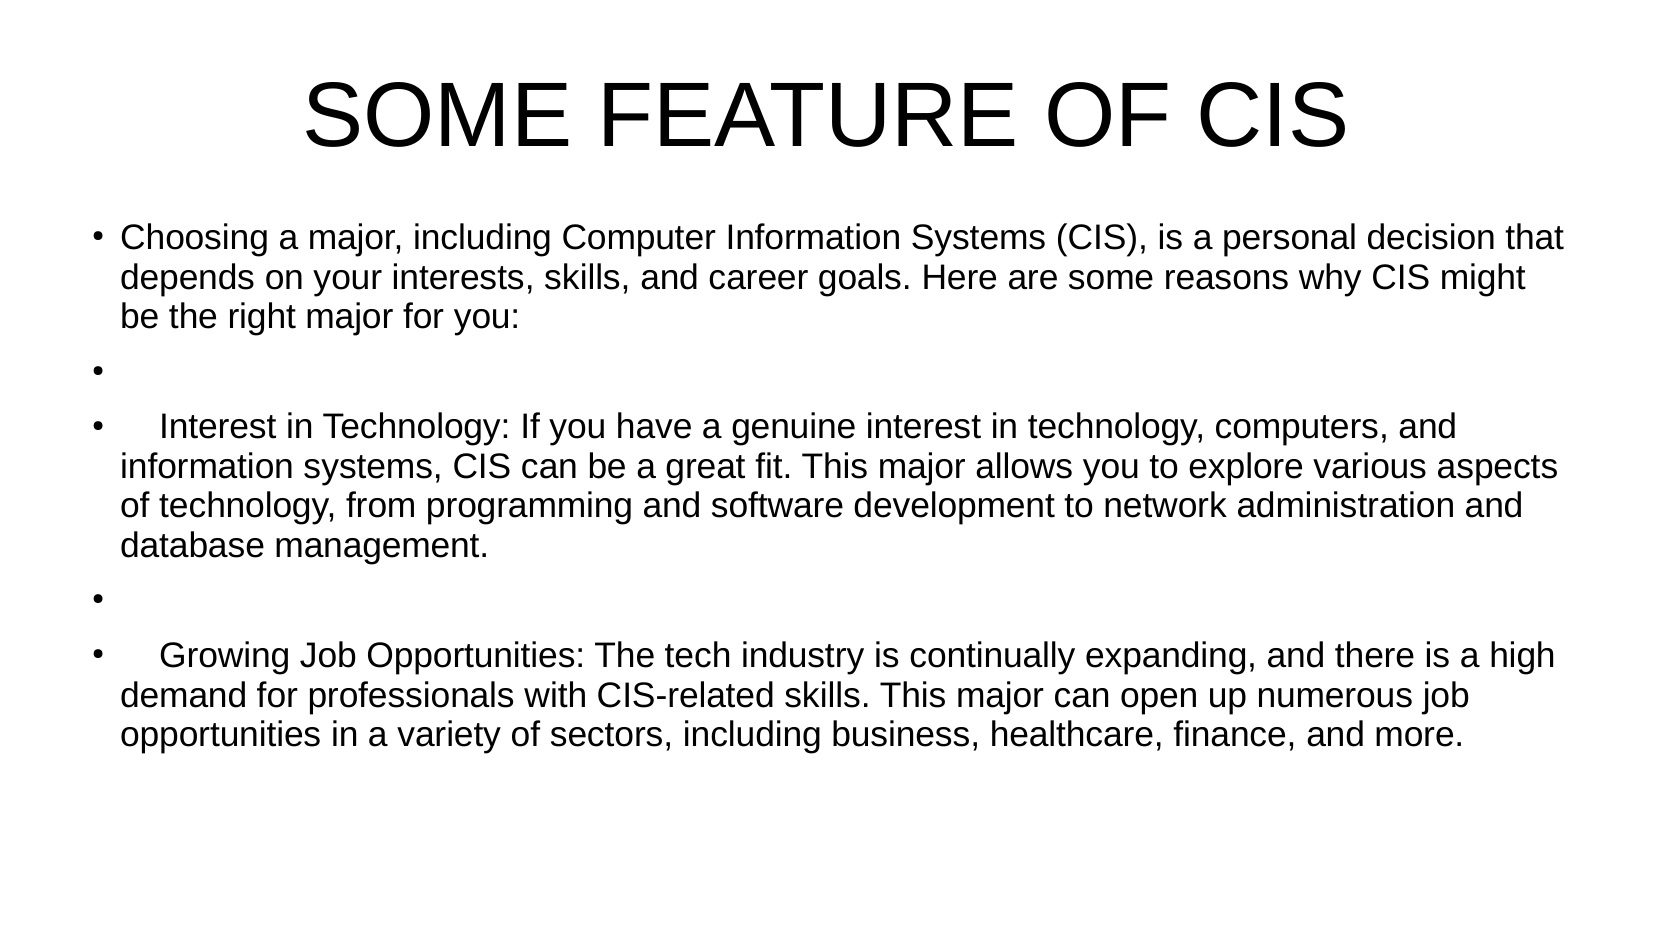

# SOME FEATURE OF CIS
Choosing a major, including Computer Information Systems (CIS), is a personal decision that depends on your interests, skills, and career goals. Here are some reasons why CIS might be the right major for you:
 Interest in Technology: If you have a genuine interest in technology, computers, and information systems, CIS can be a great fit. This major allows you to explore various aspects of technology, from programming and software development to network administration and database management.
 Growing Job Opportunities: The tech industry is continually expanding, and there is a high demand for professionals with CIS-related skills. This major can open up numerous job opportunities in a variety of sectors, including business, healthcare, finance, and more.